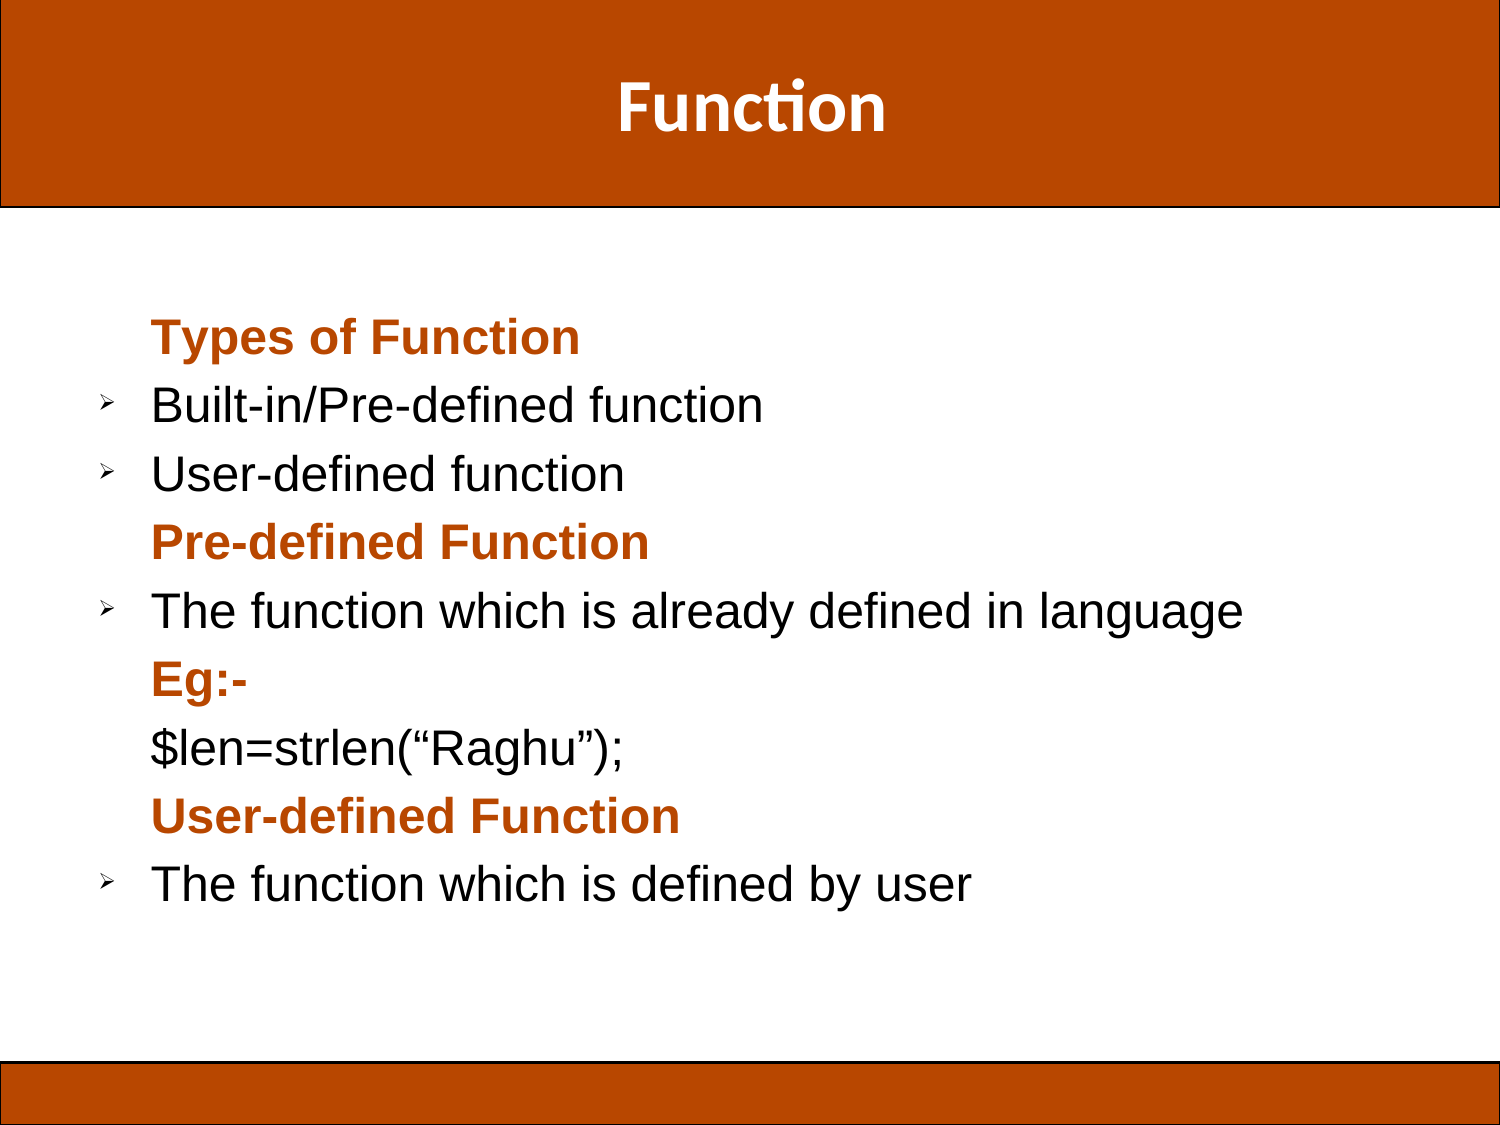

Function
# Types of Function
Built-in/Pre-defined function
User-defined function
Pre-defined Function
The function which is already defined in language
Eg:-
$len=strlen(“Raghu”);
User-defined Function
The function which is defined by user